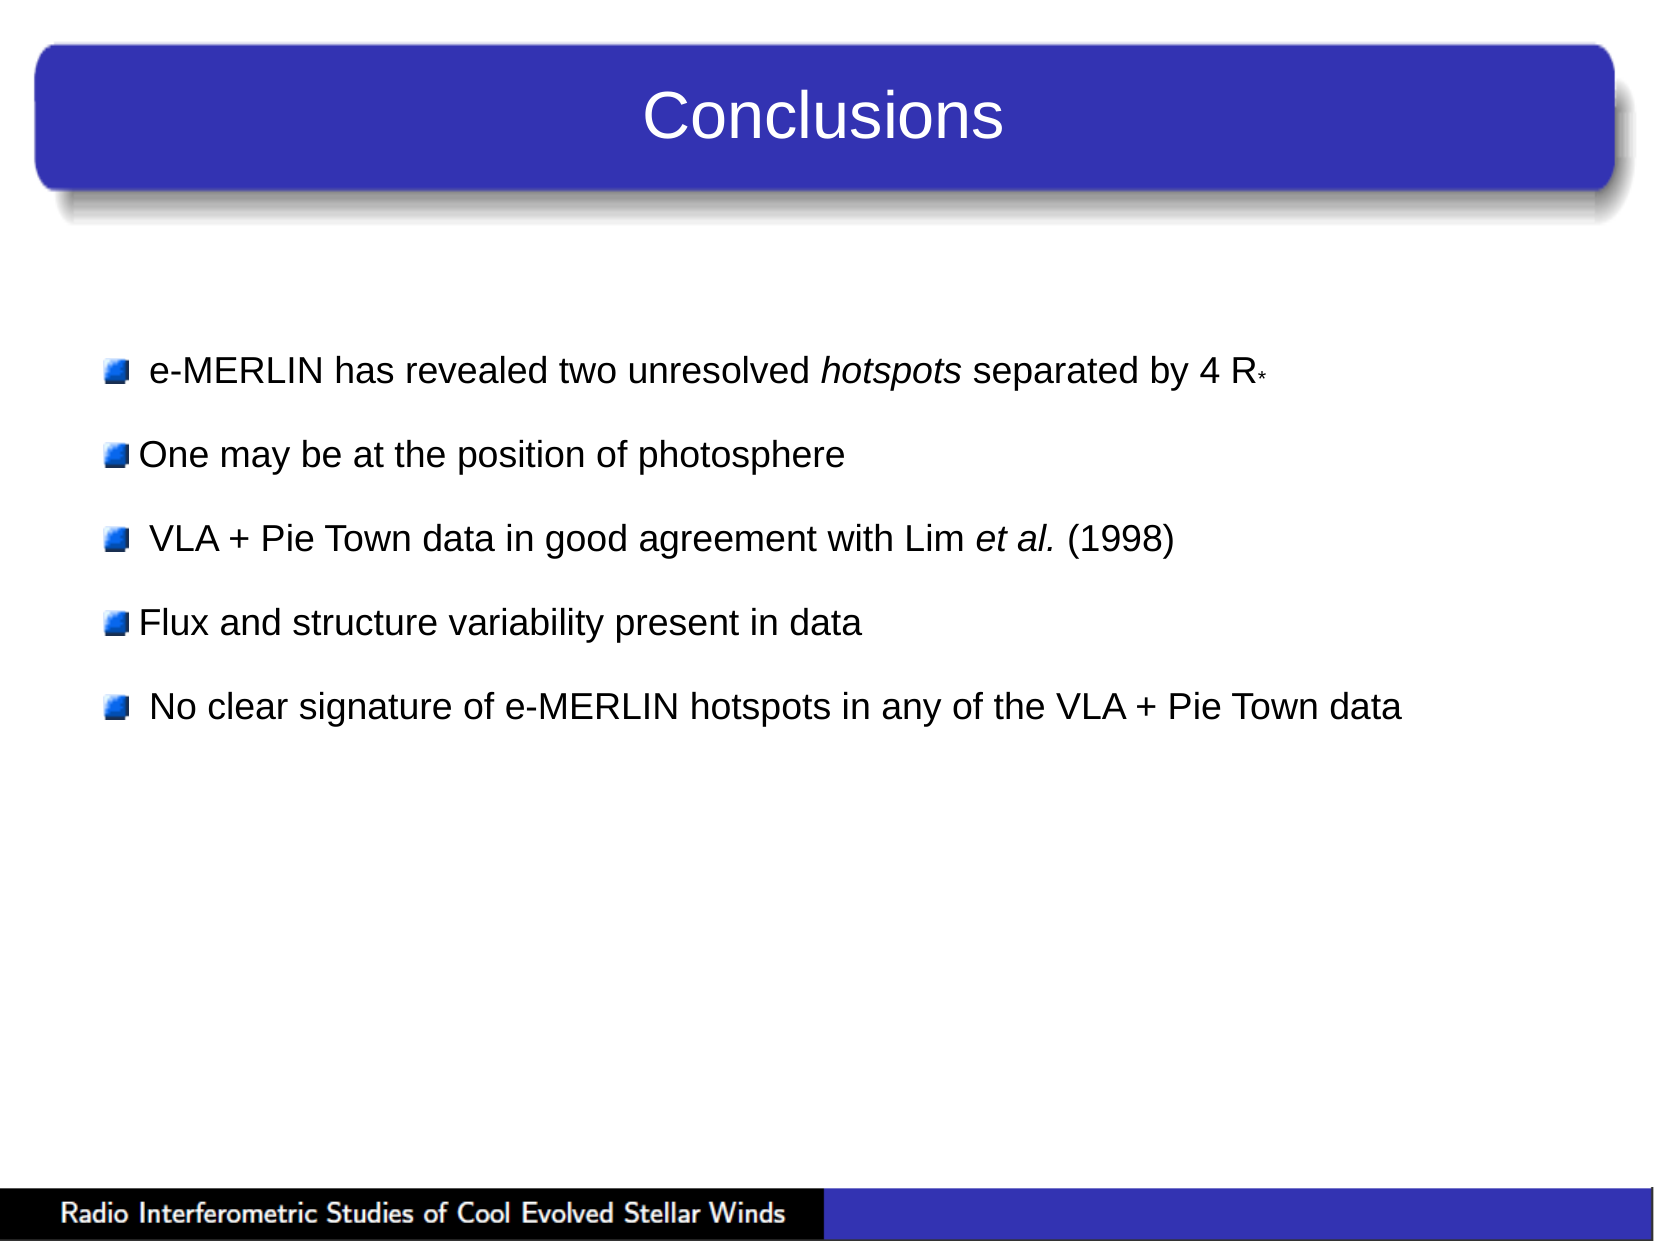

Conclusions
 e-MERLIN has revealed two unresolved hotspots separated by 4 R*
 One may be at the position of photosphere
 VLA + Pie Town data in good agreement with Lim et al. (1998)
 Flux and structure variability present in data
 No clear signature of e-MERLIN hotspots in any of the VLA + Pie Town data